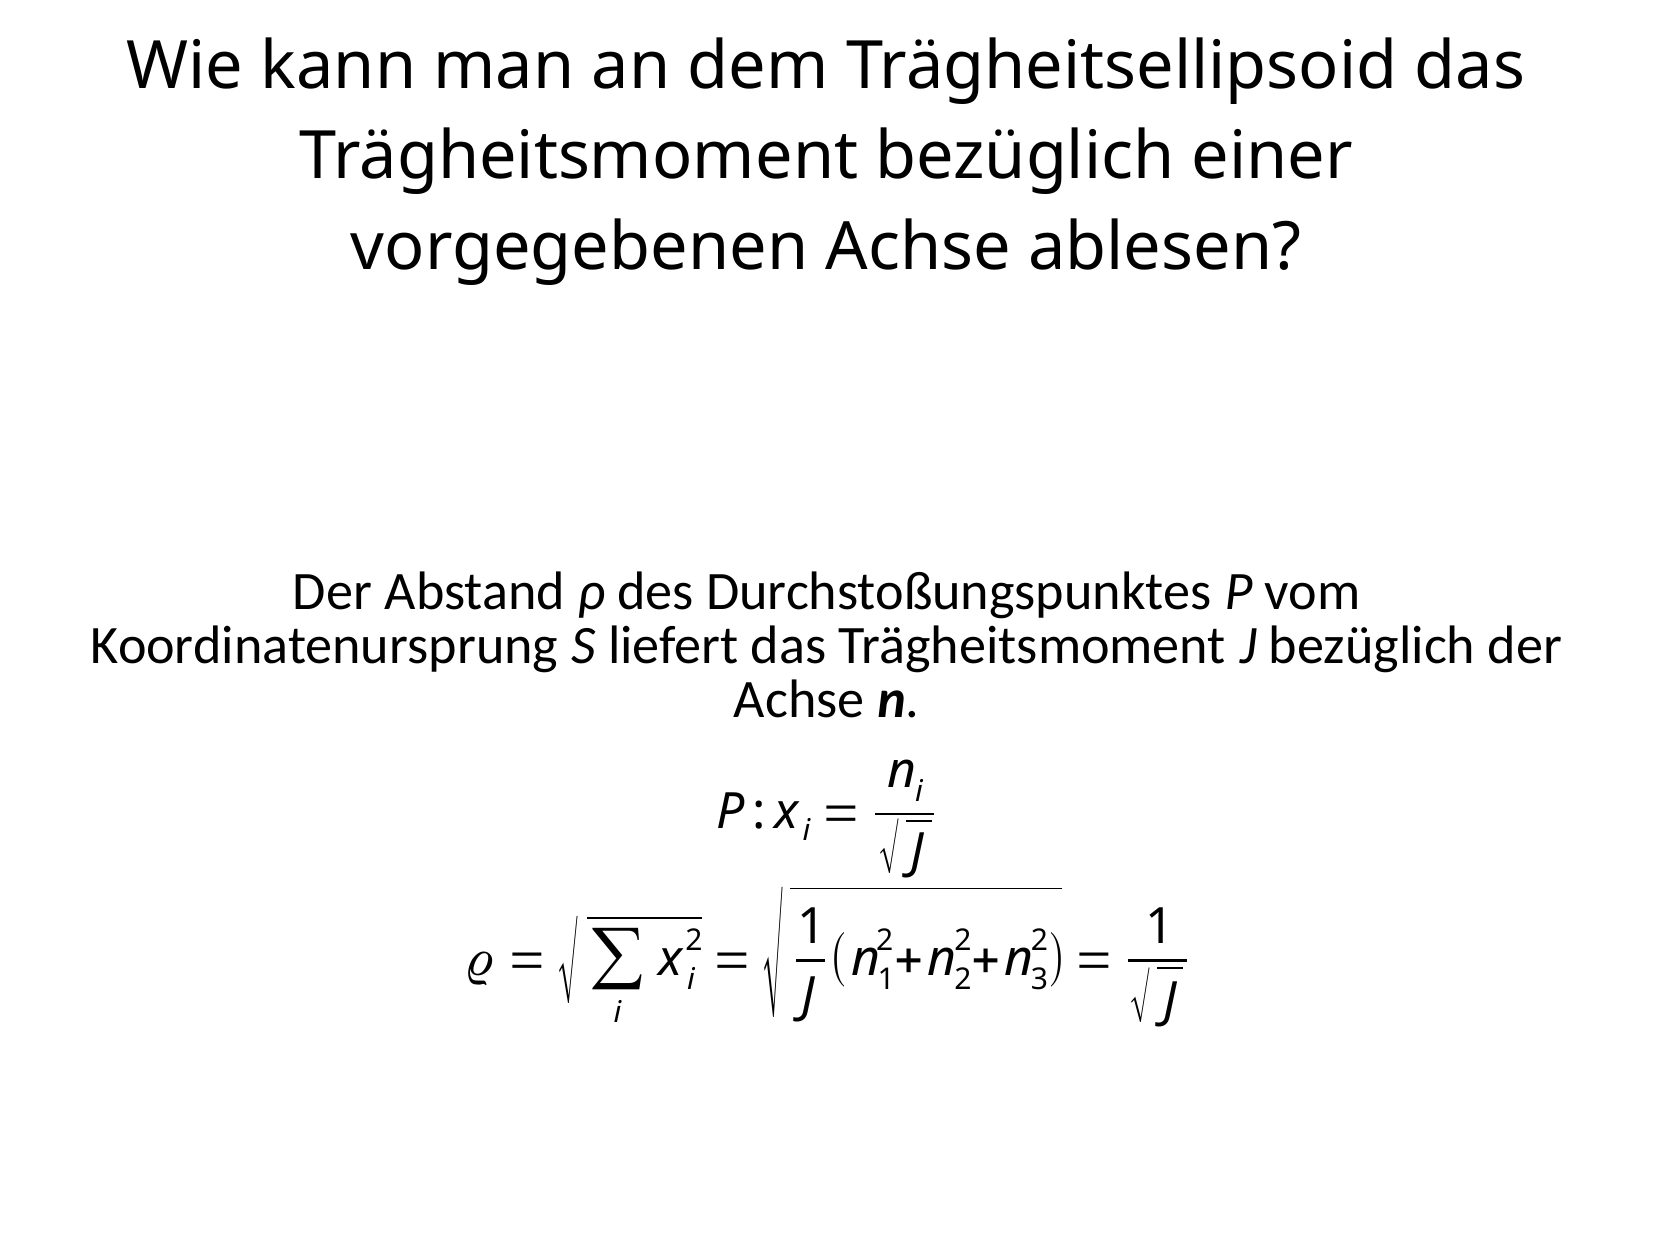

# Wie kann man an dem Trägheitsellipsoid das Trägheitsmoment bezüglich einer vorgegebenen Achse ablesen?
Der Abstand ρ des Durchstoßungspunktes P vom Koordinatenursprung S liefert das Trägheitsmoment J bezüglich der Achse n.